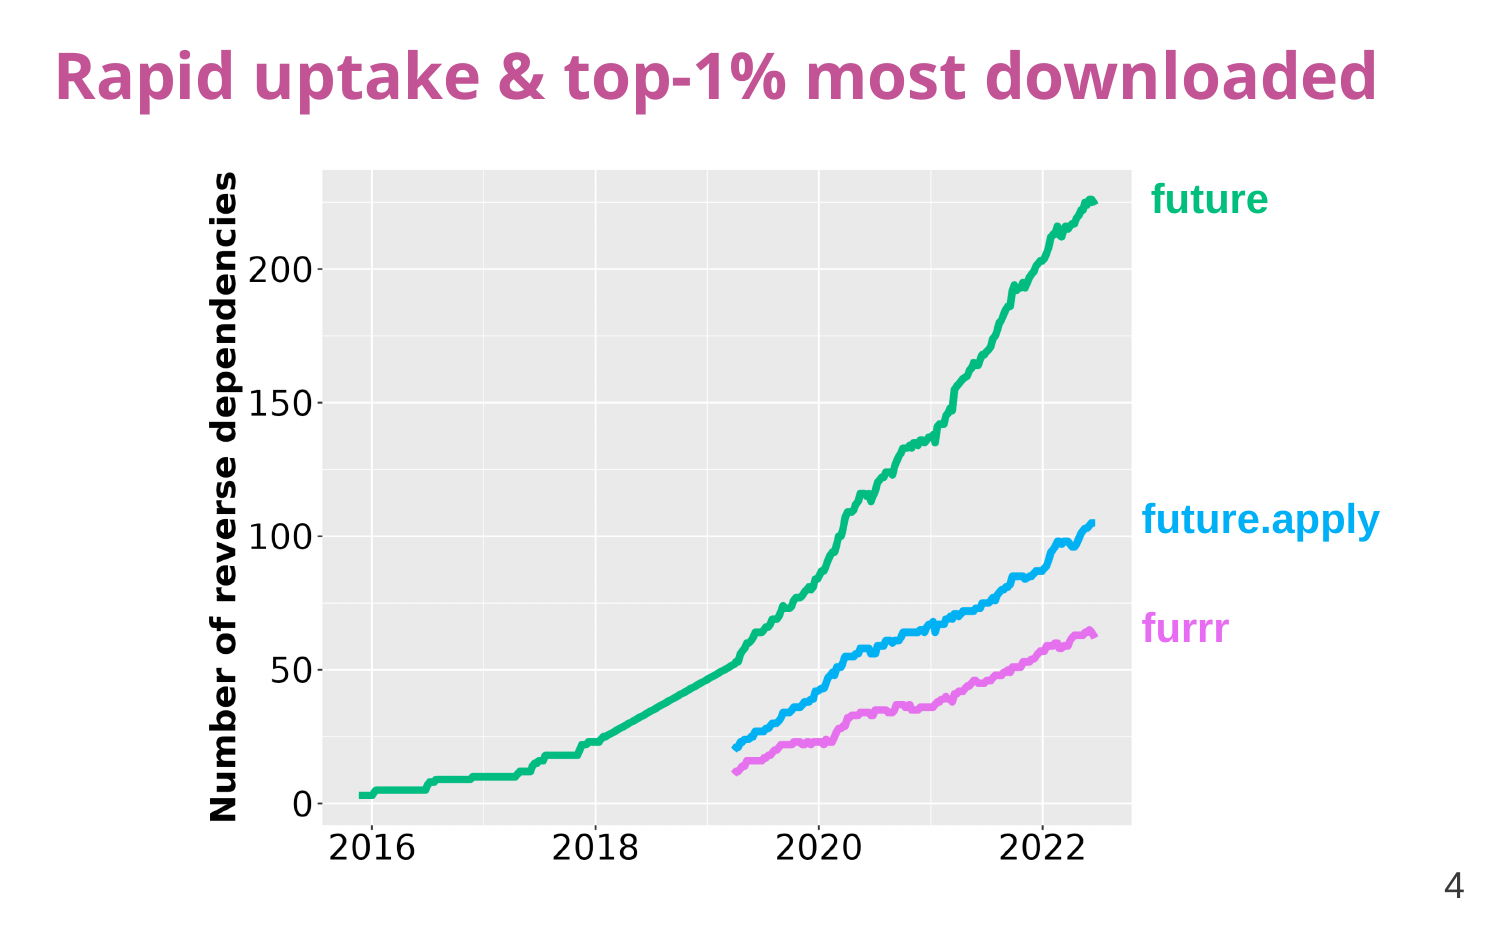

# Rapid uptake & top-1% most downloaded
future
future.apply
furrr